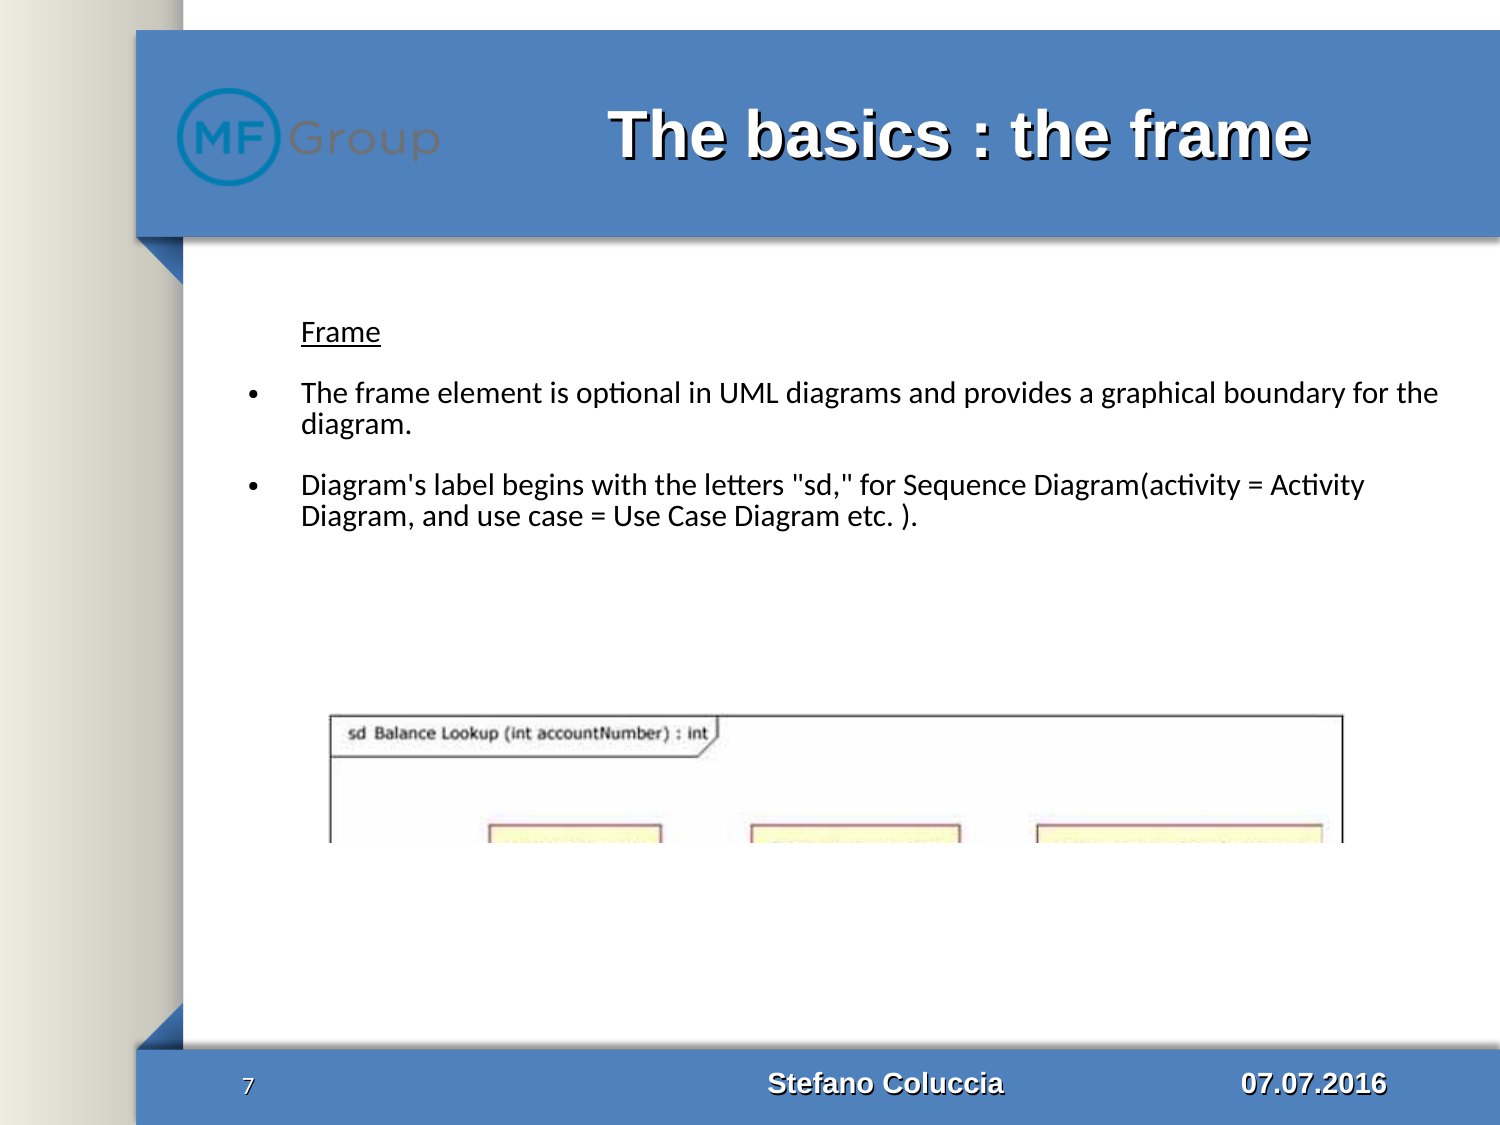

# The basics : the frame
Frame
The frame element is optional in UML diagrams and provides a graphical boundary for the diagram.
Diagram's label begins with the letters "sd," for Sequence Diagram(activity = Activity Diagram, and use case = Use Case Diagram etc. ).
7
Stefano Coluccia
07.07.2016